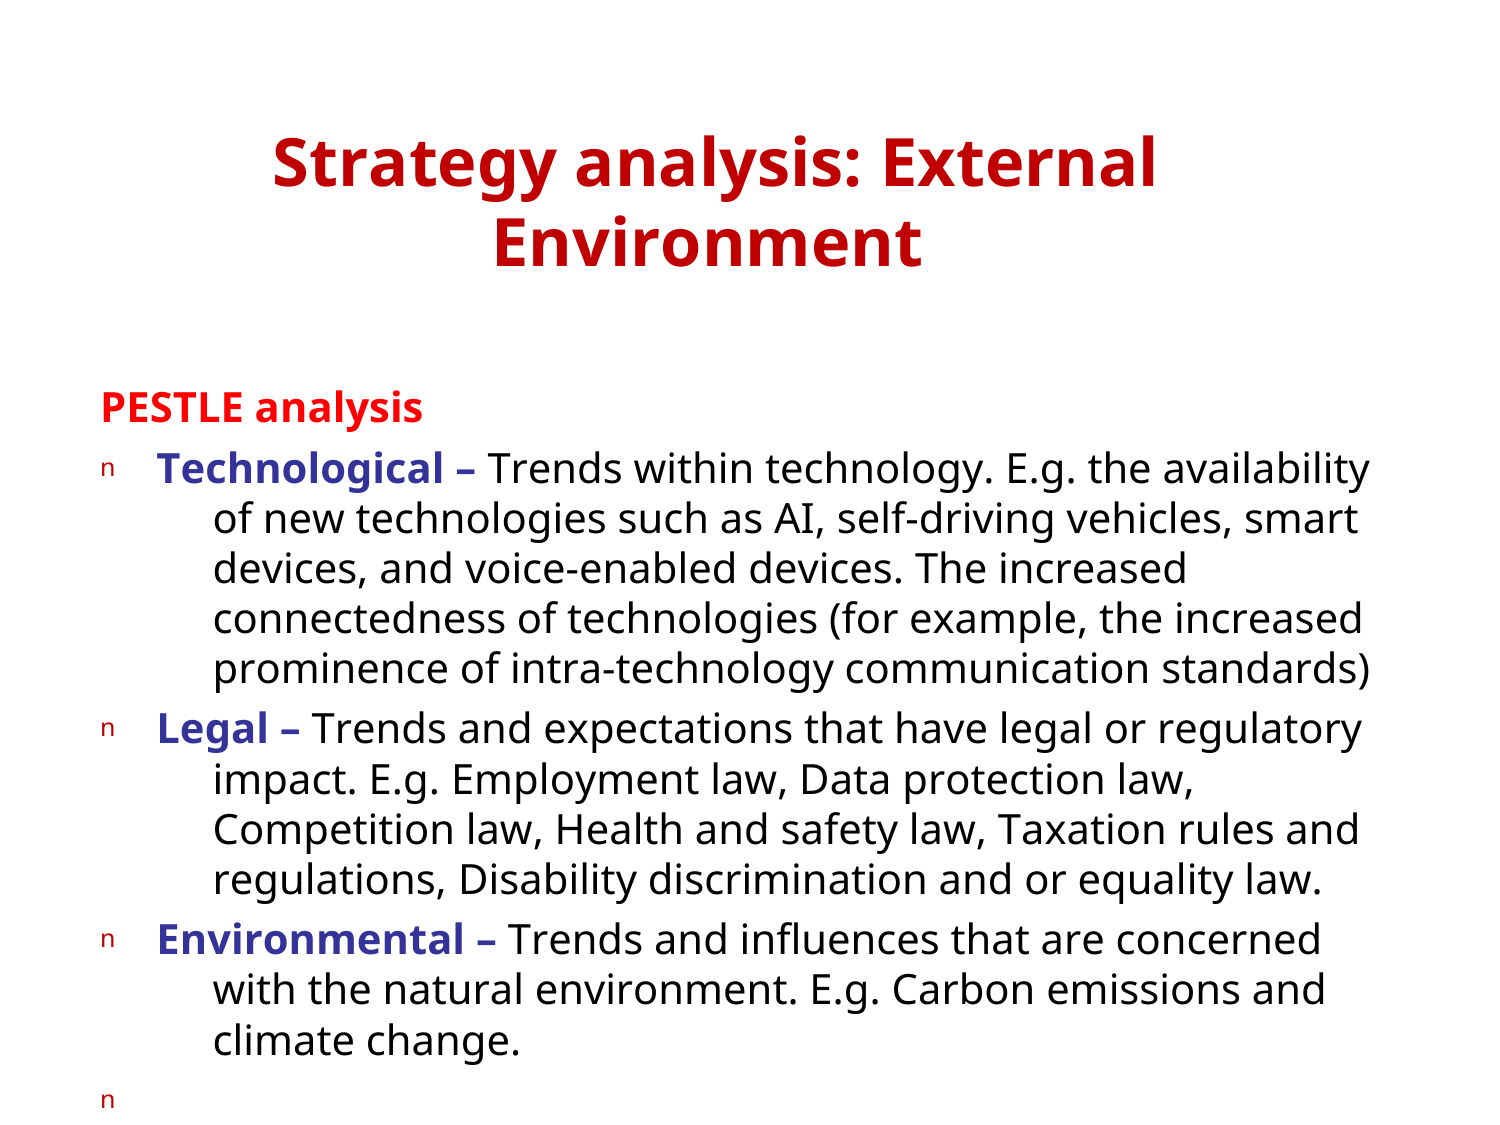

# Strategy analysis: External Environment
PESTLE analysis
Technological – Trends within technology. E.g. the availability of new technologies such as AI, self-driving vehicles, smart devices, and voice-enabled devices. The increased connectedness of technologies (for example, the increased prominence of intra-technology communication standards)
Legal – Trends and expectations that have legal or regulatory impact. E.g. Employment law, Data protection law, Competition law, Health and safety law, Taxation rules and regulations, Disability discrimination and or equality law.
Environmental – Trends and influences that are concerned with the natural environment. E.g. Carbon emissions and climate change.